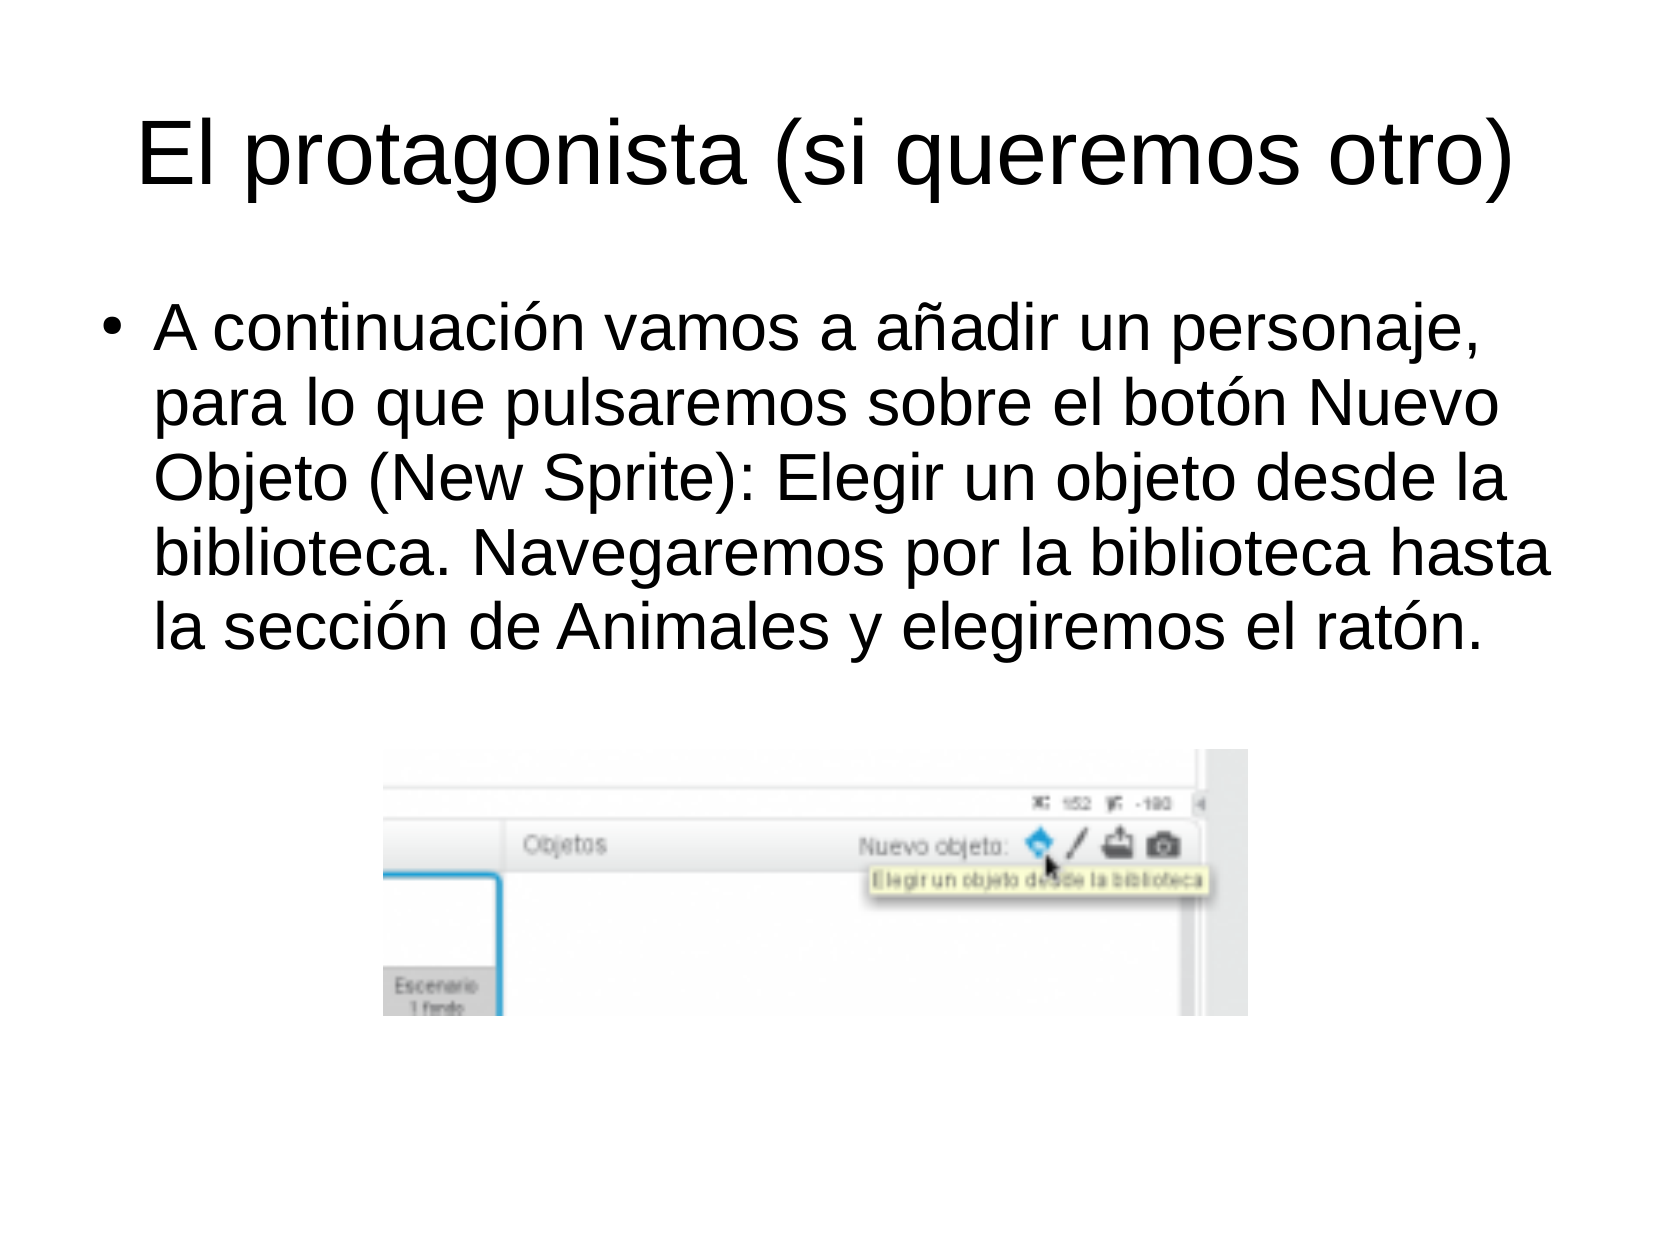

# El protagonista (si queremos otro)
A continuación vamos a añadir un personaje, para lo que pulsaremos sobre el botón Nuevo Objeto (New Sprite): Elegir un objeto desde la biblioteca. Navegaremos por la biblioteca hasta la sección de Animales y elegiremos el ratón.